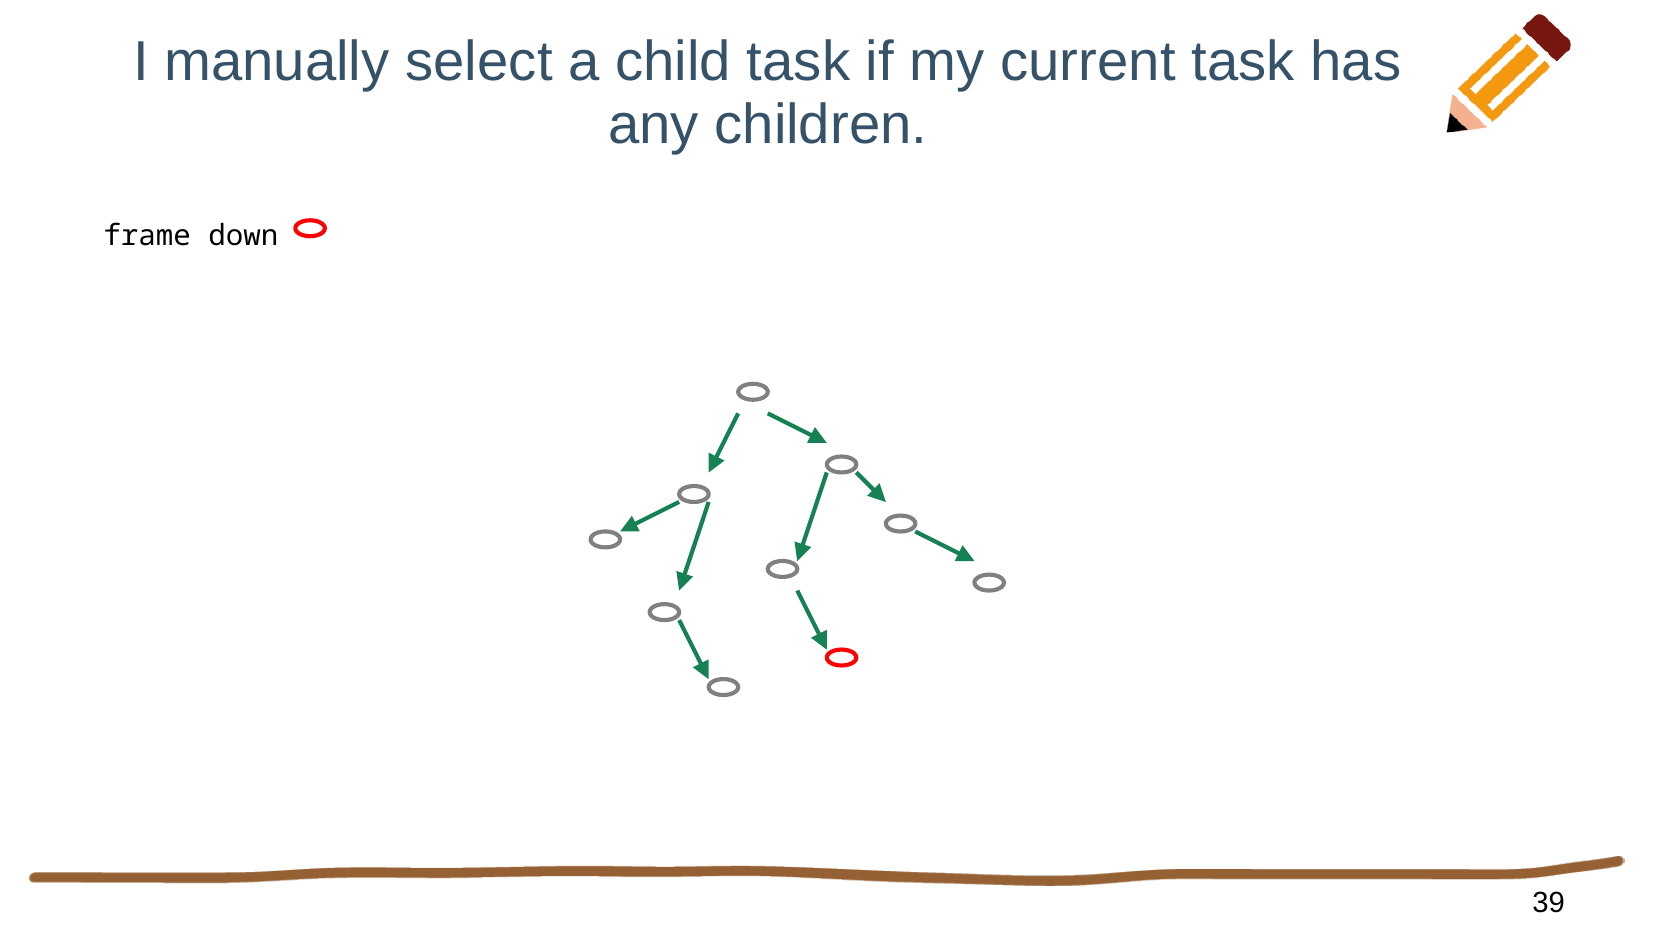

# I manually select a child task if my current task has any children.
frame down
39